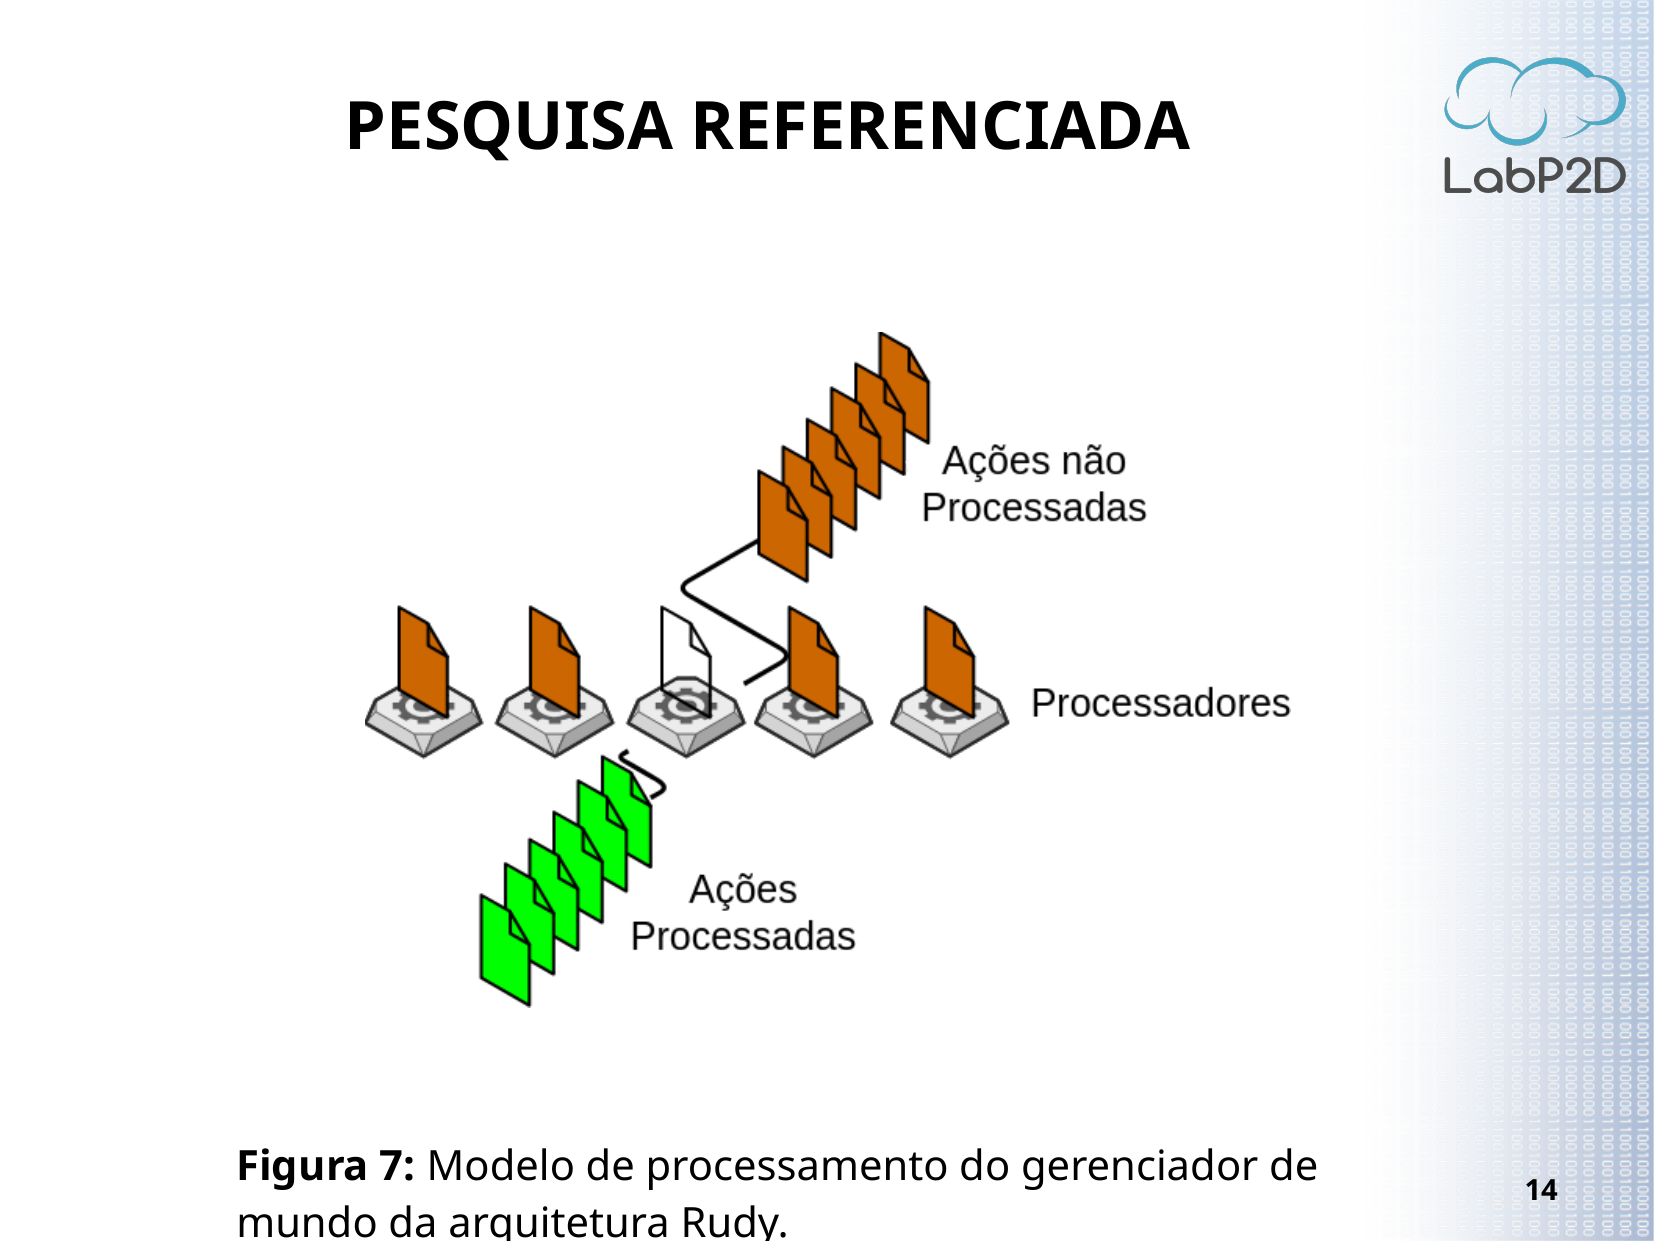

# PESQUISA REFERENCIADA
Figura 7: Modelo de processamento do gerenciador de mundo da arquitetura Rudy.
14